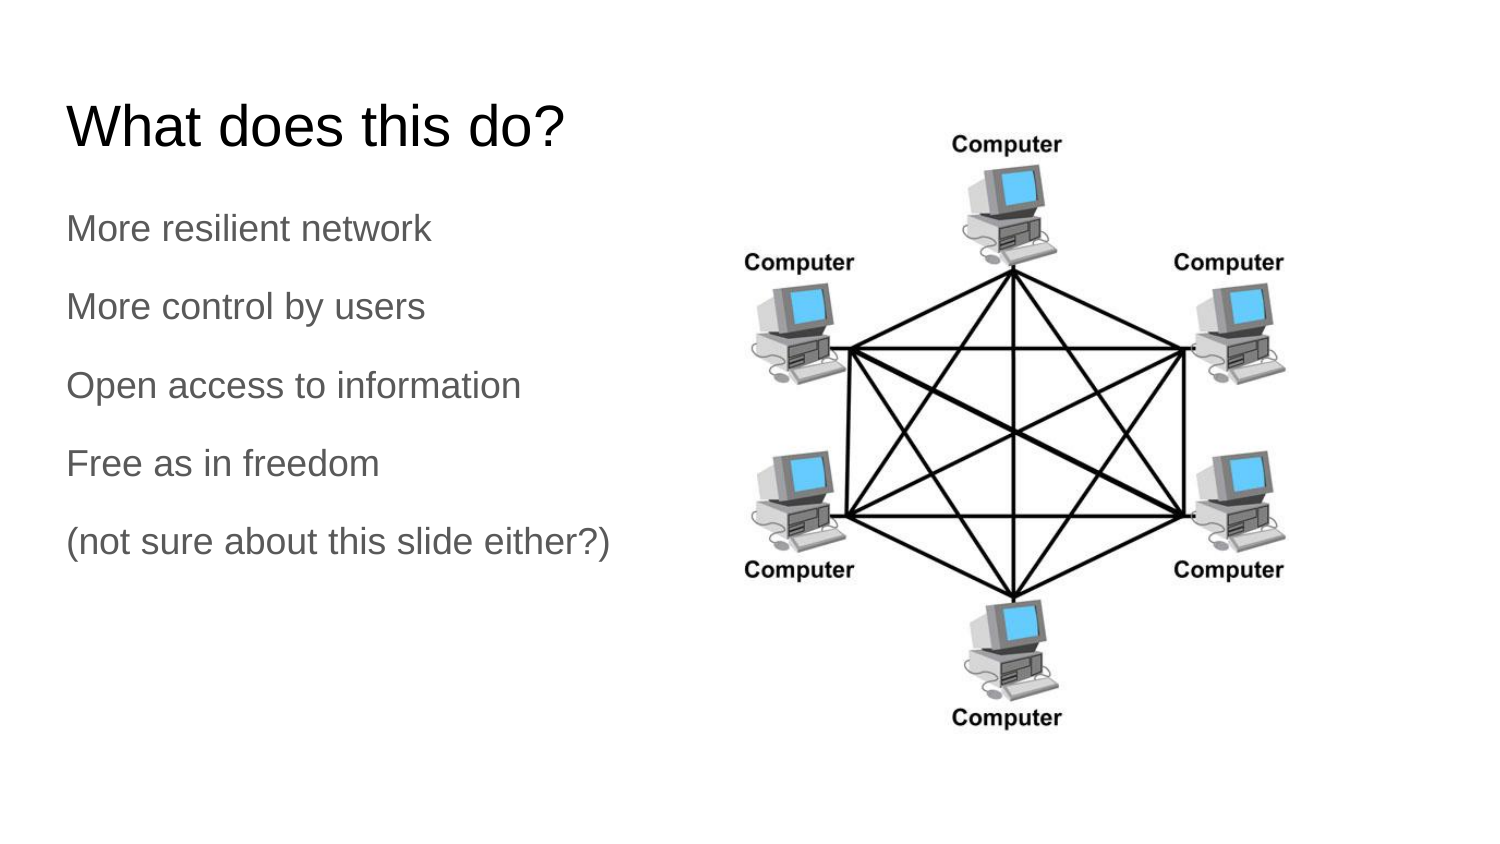

# What does this do?
More resilient network
More control by users
Open access to information
Free as in freedom
(not sure about this slide either?)